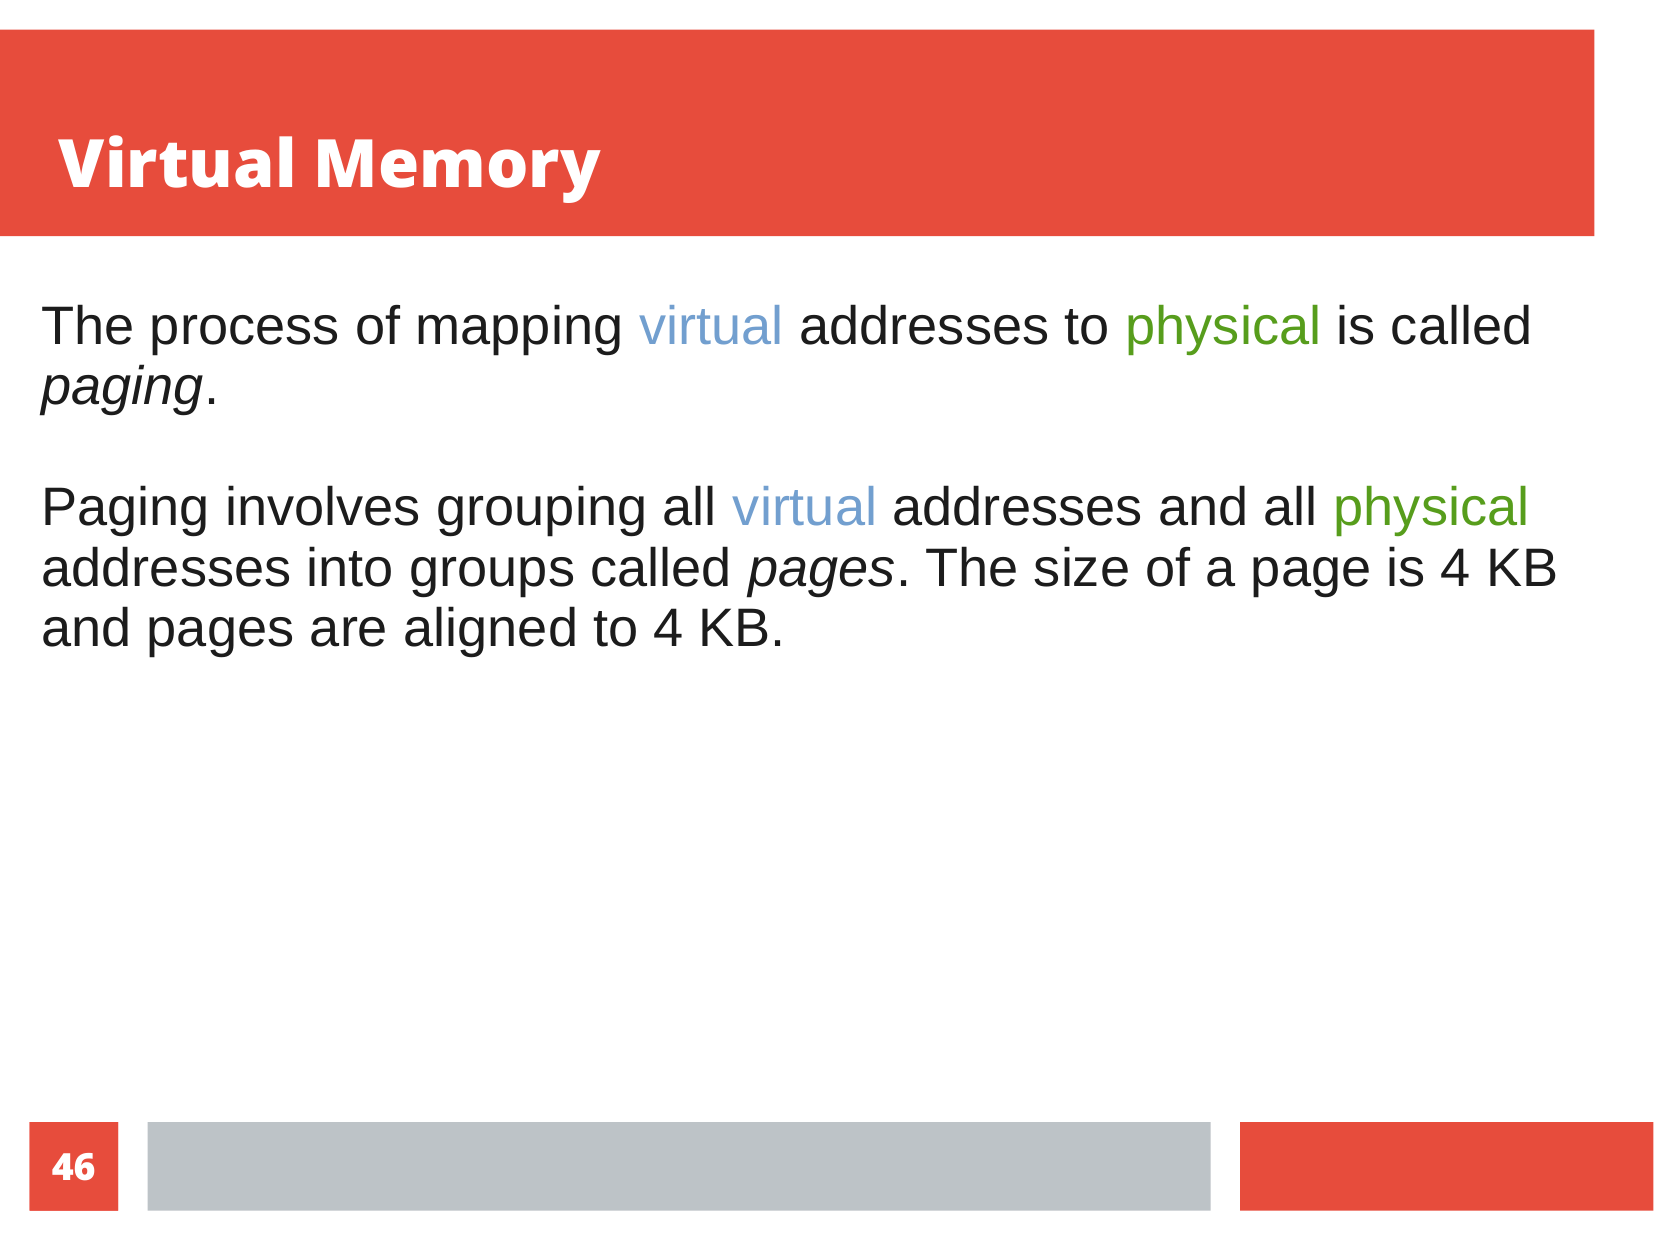

# Virtual Memory
The process of mapping virtual addresses to physical is called paging.
Paging involves grouping all virtual addresses and all physical addresses into groups called pages. The size of a page is 4 KB and pages are aligned to 4 KB.
46